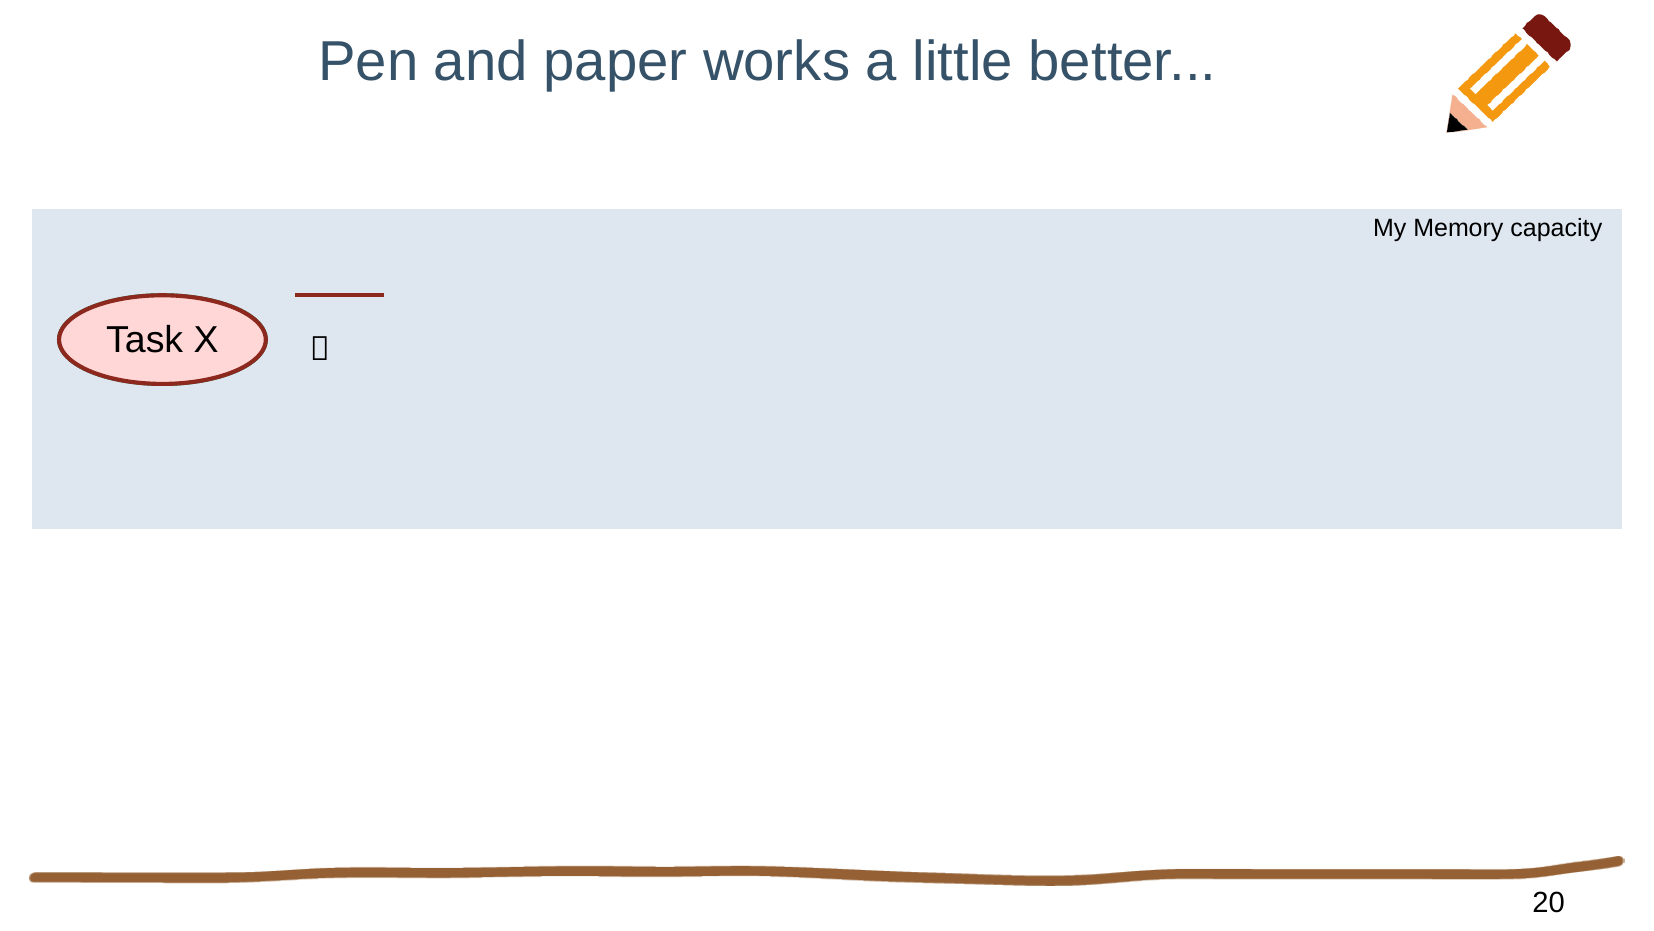

# Pen and paper works a little better...
My Memory capacity
Task X
Task X
📒
20